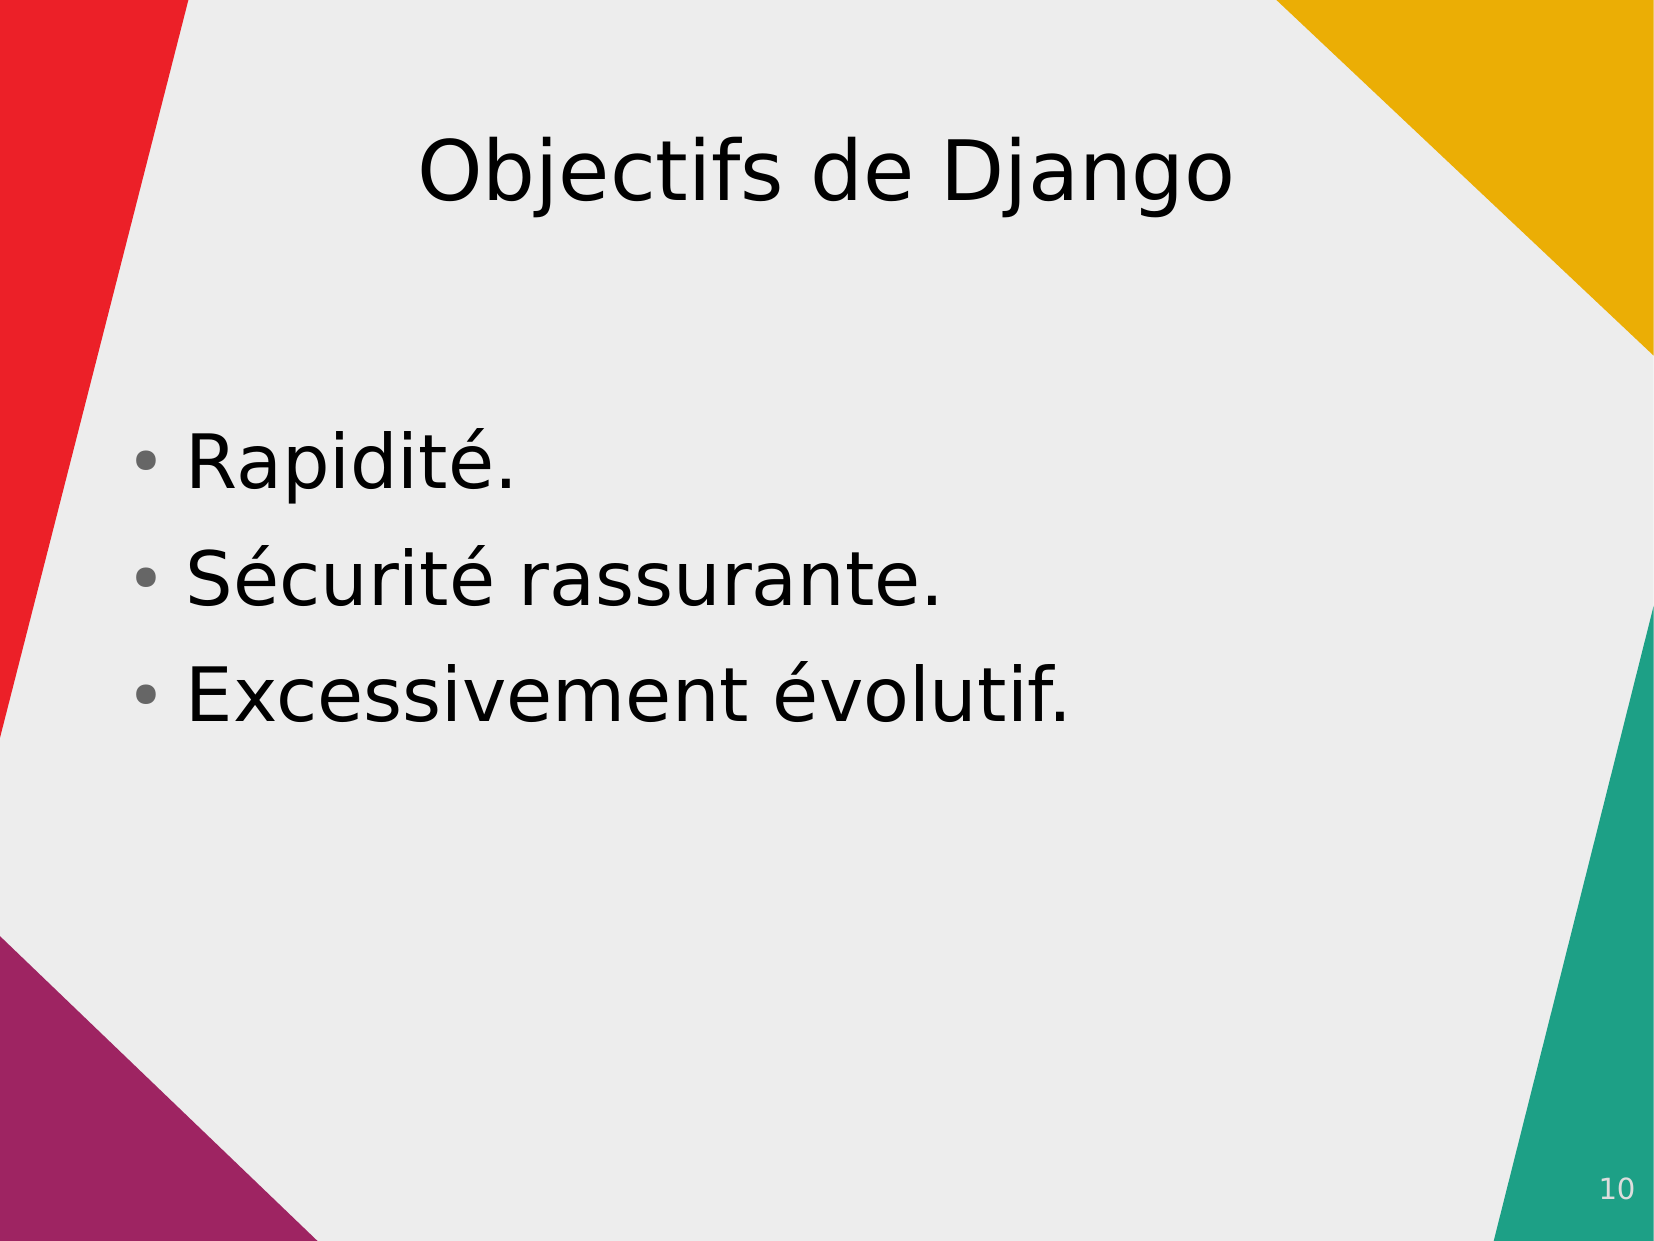

# Objectifs de Django
Rapidité.
Sécurité rassurante.
Excessivement évolutif.
10